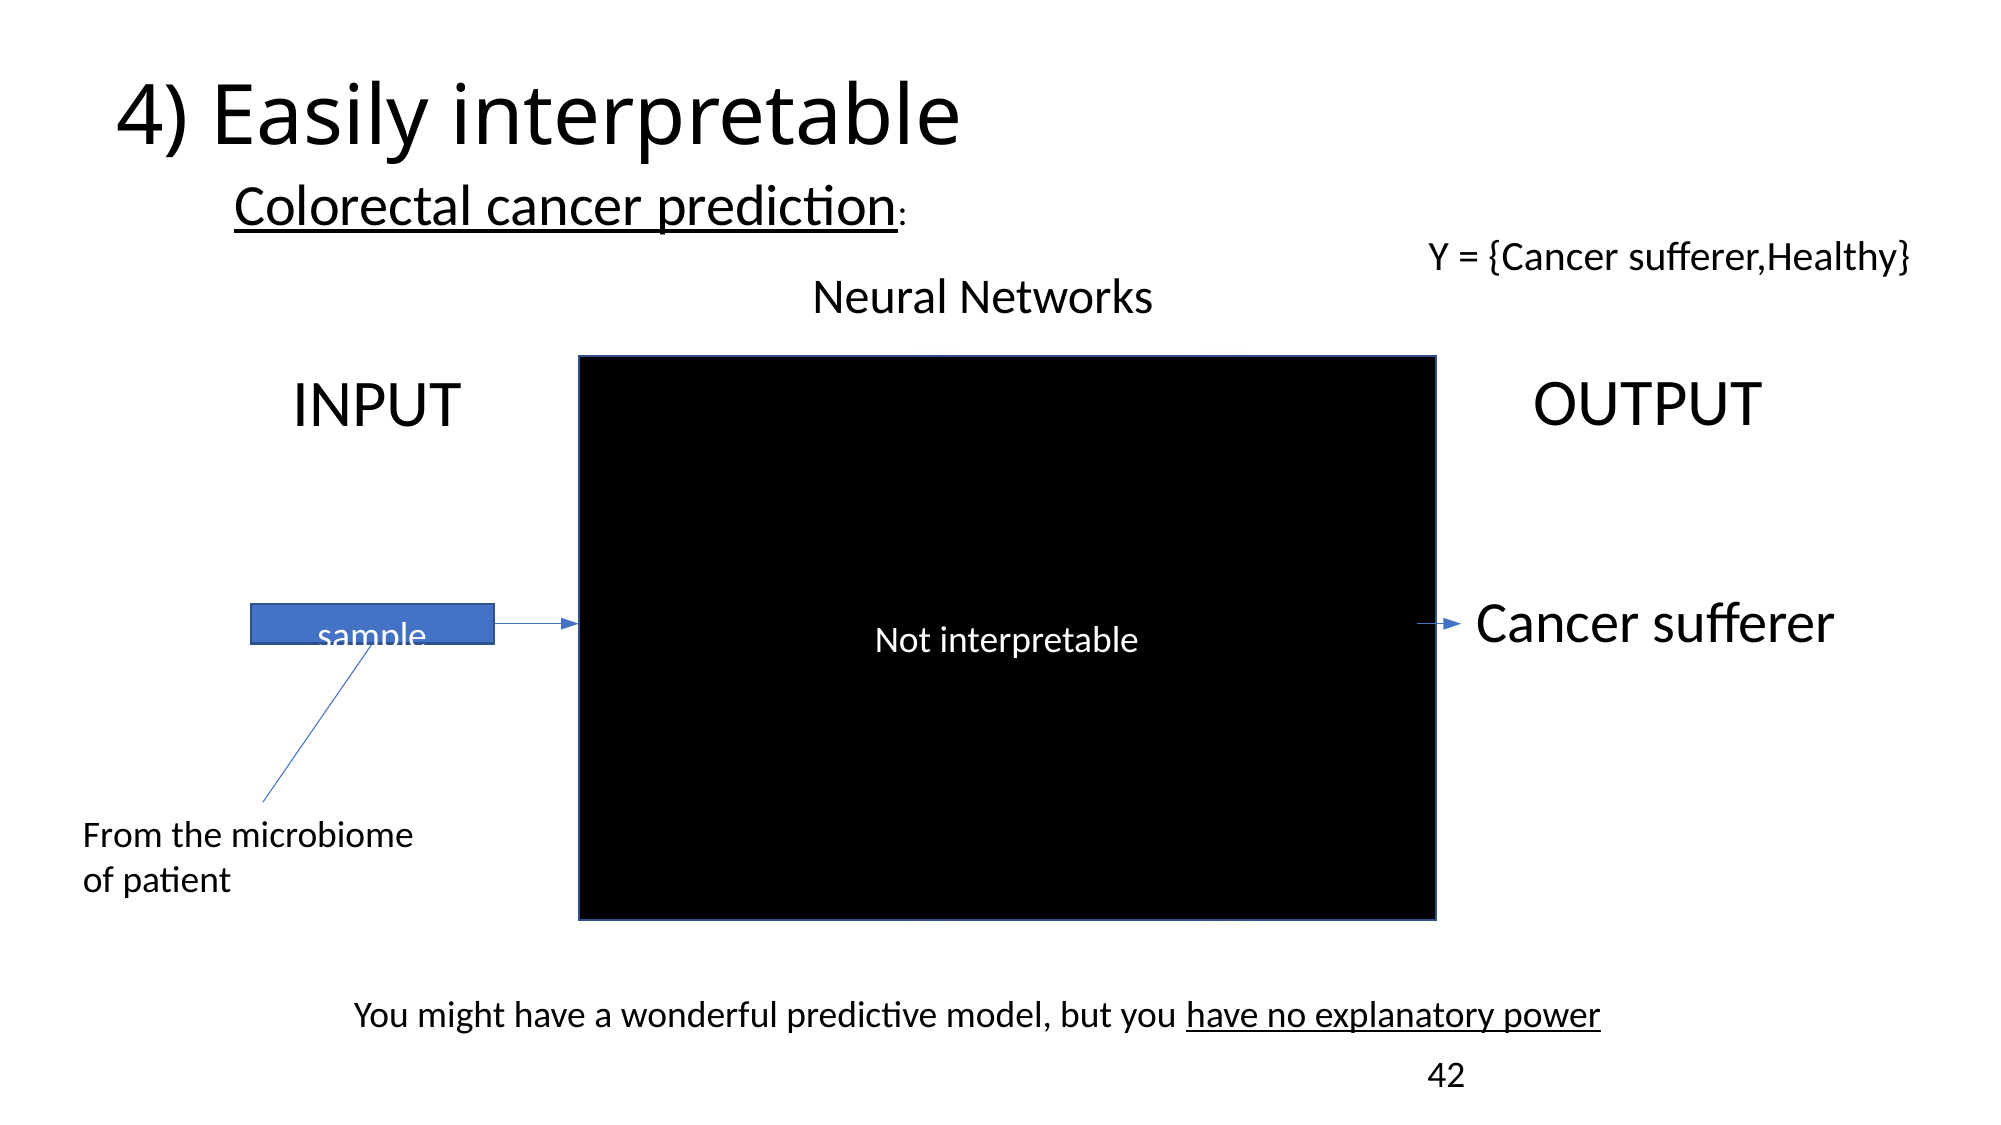

4) Easily interpretable
Colorectal cancer prediction:
Y = {Cancer sufferer,Healthy}
Neural Networks
OUTPUT
INPUT
Not interpretable
Cancer sufferer
sample
From the microbiome of patient
You might have a wonderful predictive model, but you have no explanatory power